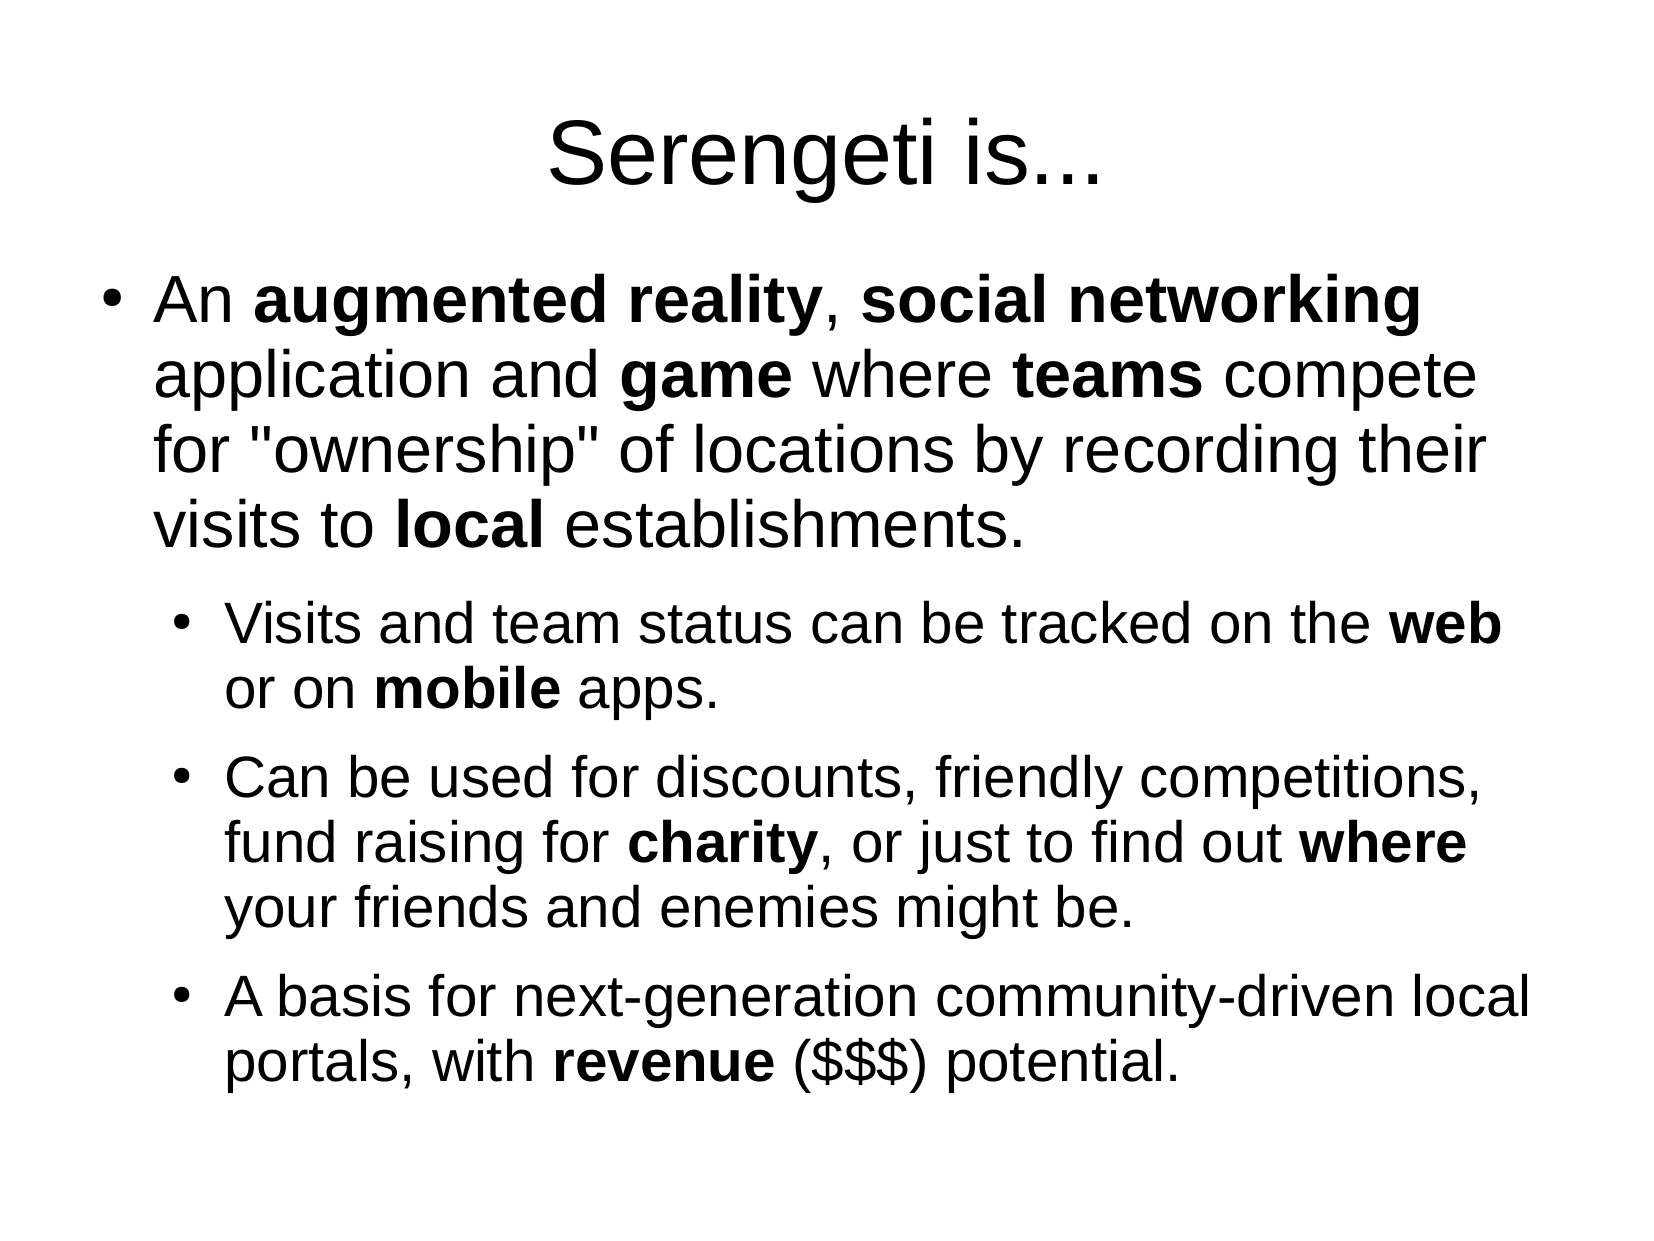

# Serengeti is...
An augmented reality, social networking application and game where teams compete for "ownership" of locations by recording their visits to local establishments.
Visits and team status can be tracked on the web or on mobile apps.
Can be used for discounts, friendly competitions, fund raising for charity, or just to find out where your friends and enemies might be.
A basis for next-generation community-driven local portals, with revenue ($$$) potential.